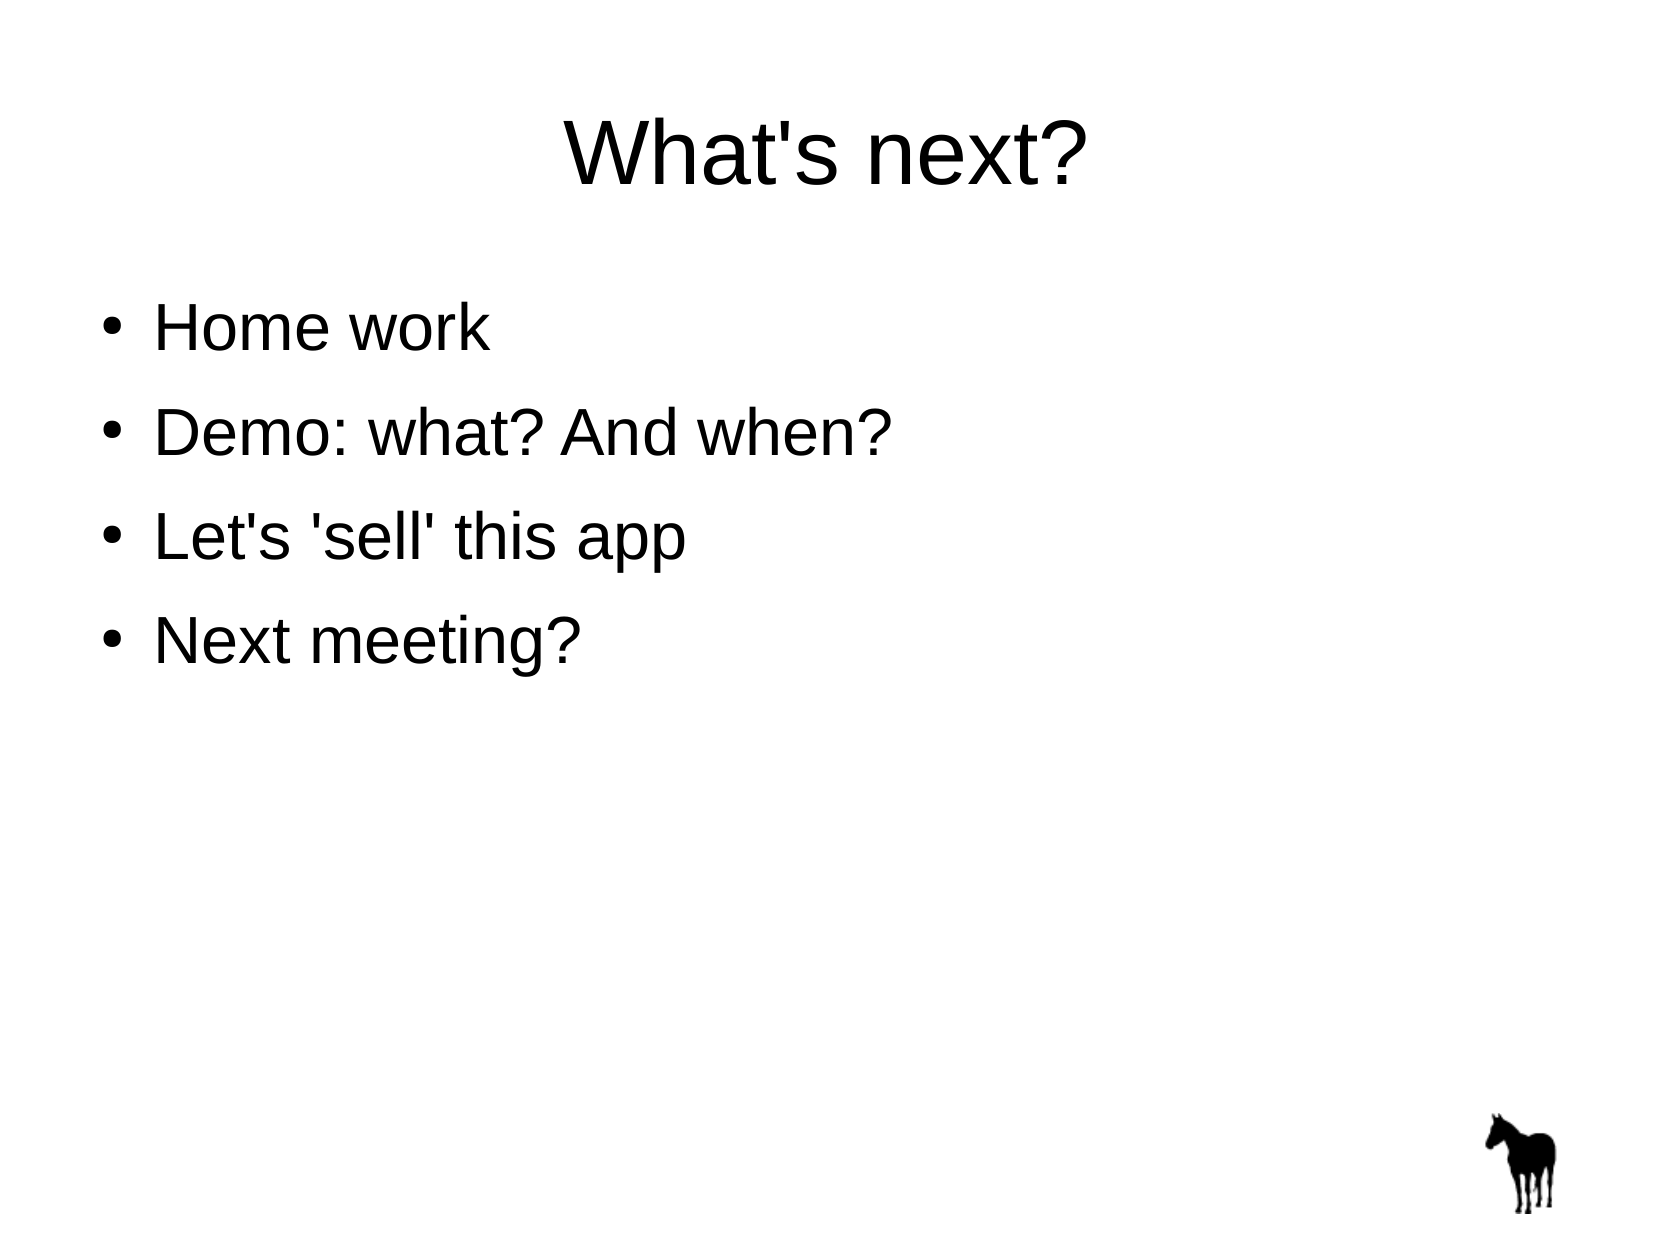

# What's next?
Home work
Demo: what? And when?
Let's 'sell' this app
Next meeting?